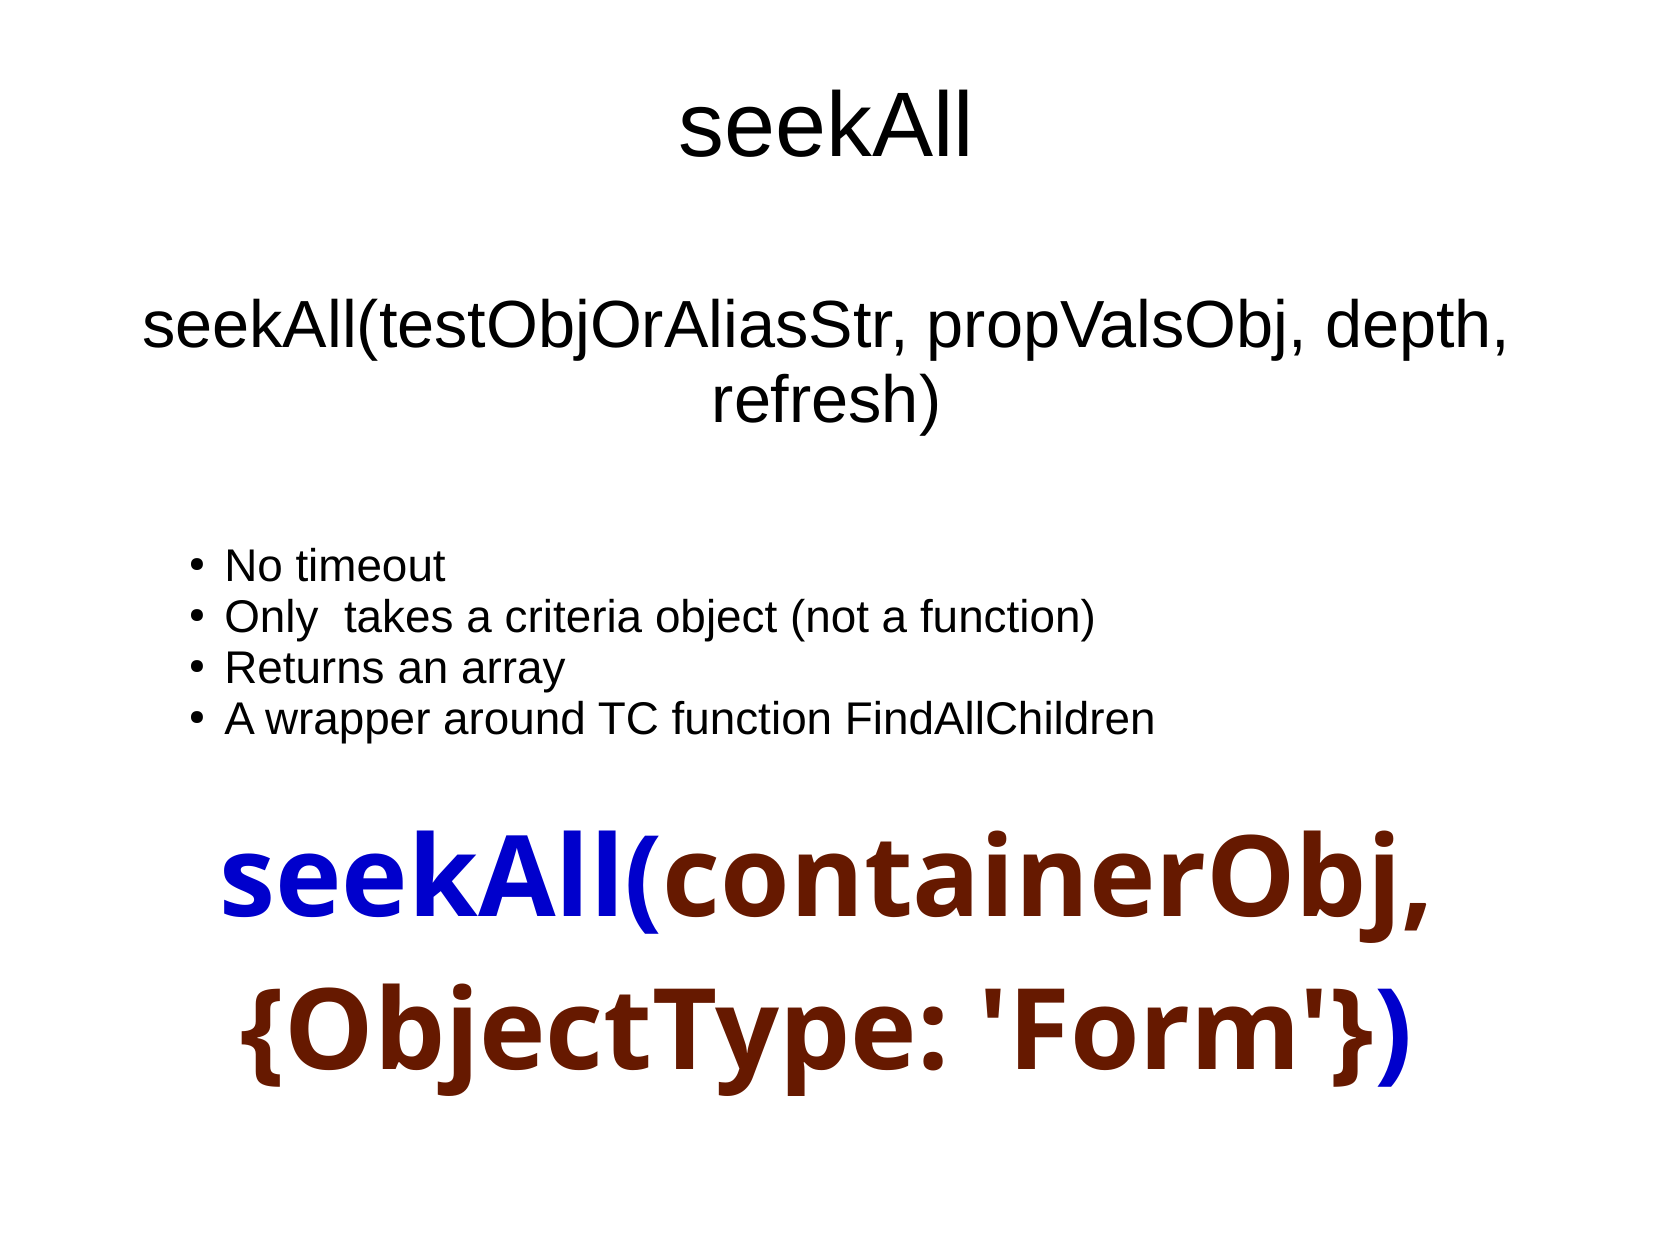

# seekAll
seekAll(testObjOrAliasStr, propValsObj, depth, refresh)
No timeout
Only takes a criteria object (not a function)
Returns an array
A wrapper around TC function FindAllChildren
seekAll(containerObj, {ObjectType: 'Form'})